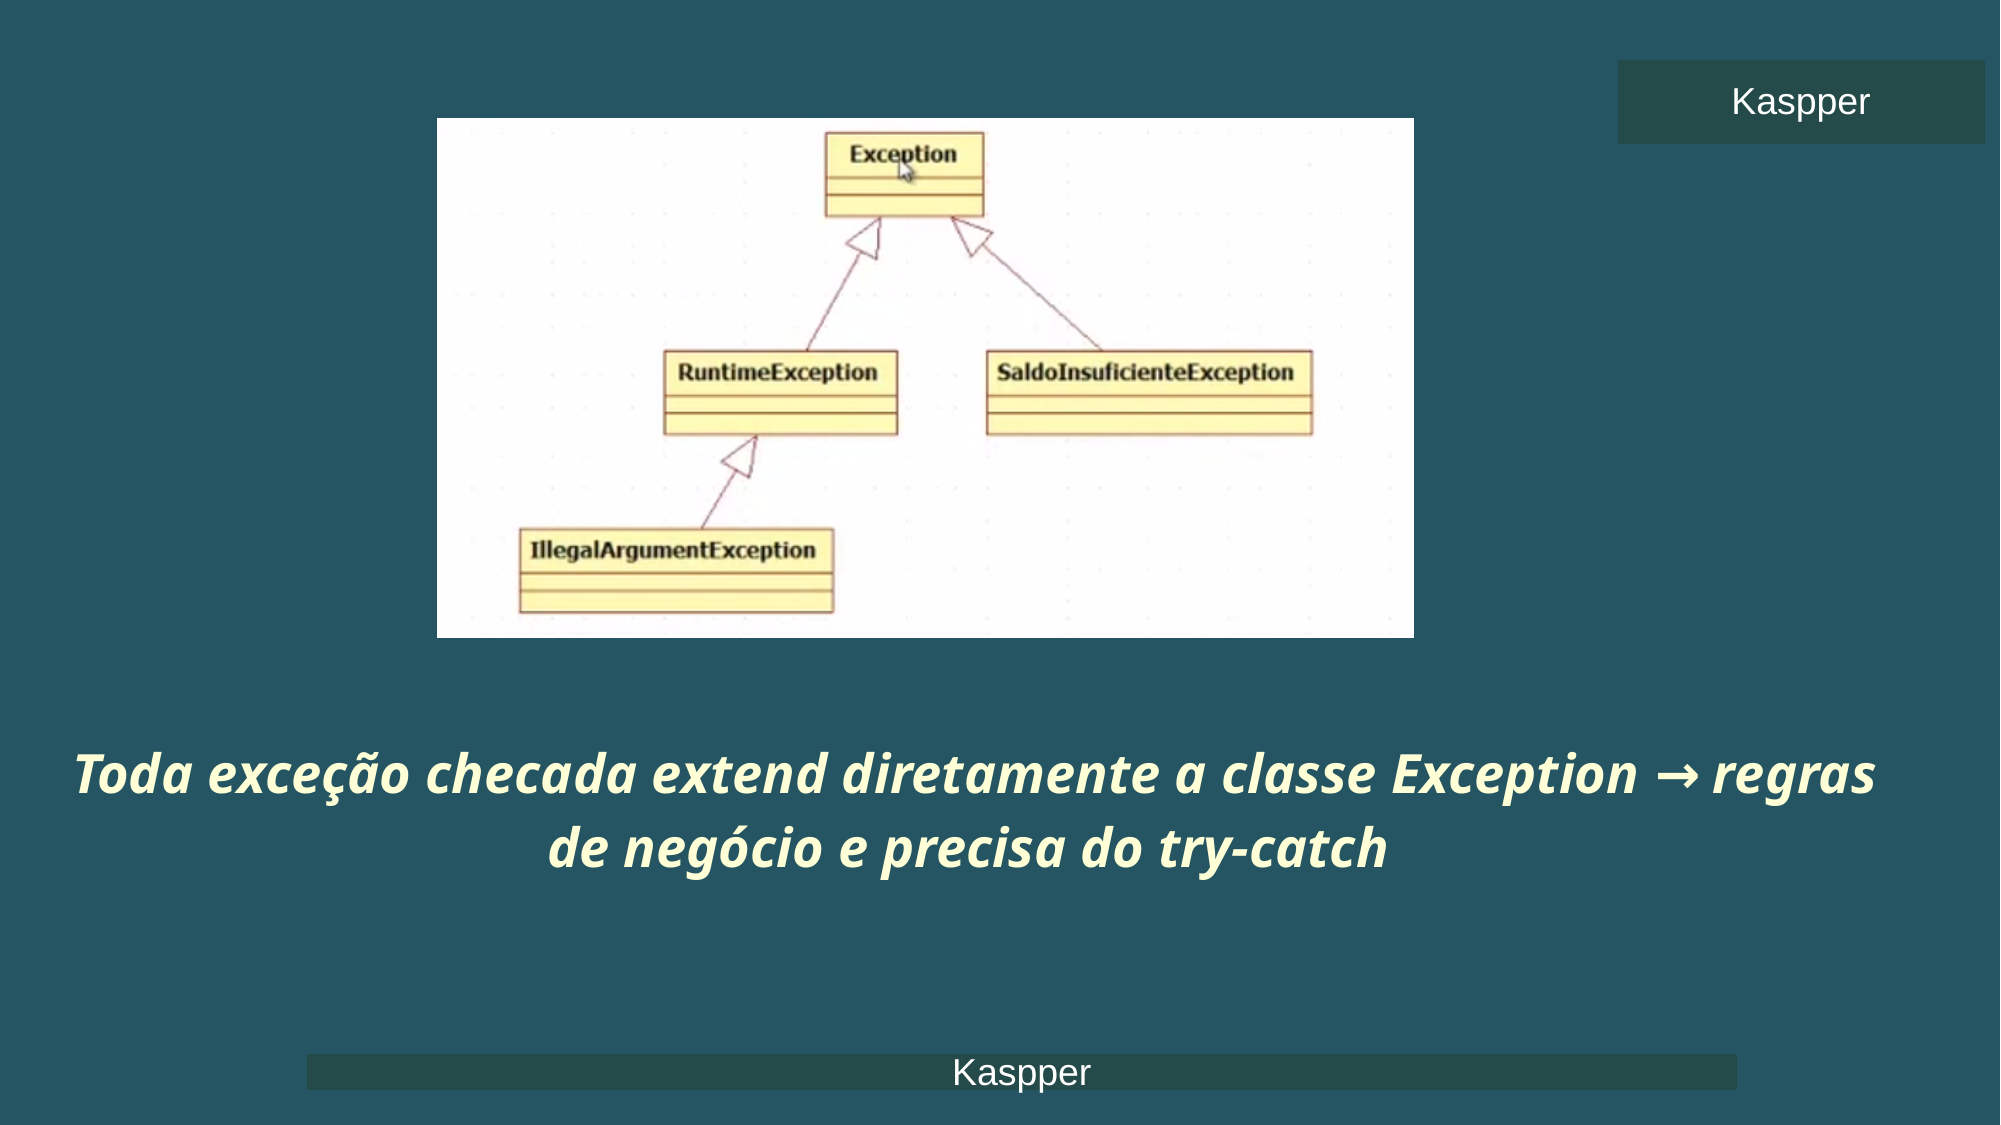

Kaspper
 Toda exceção checada extend diretamente a classe Exception → regras de negócio e precisa do try-catch
Kaspper